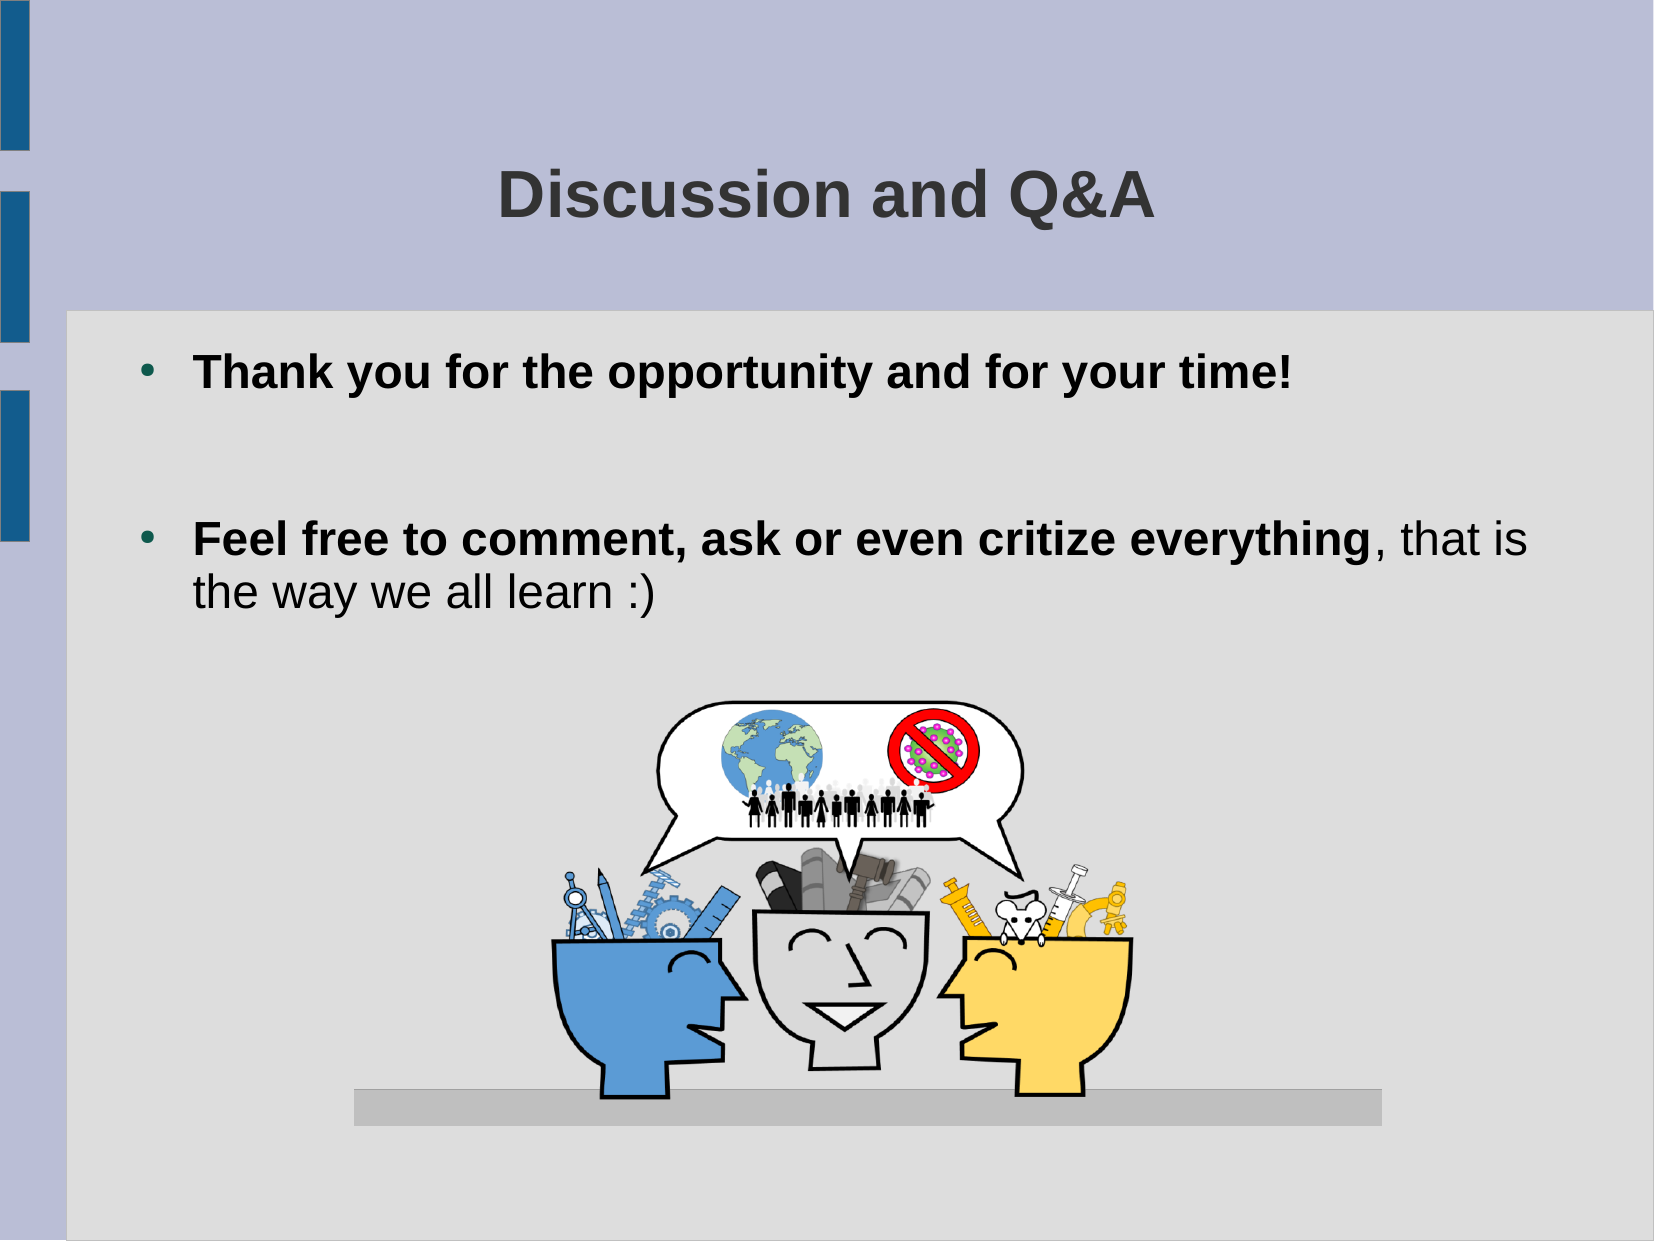

# Discussion and Q&A
Thank you for the opportunity and for your time!
Feel free to comment, ask or even critize everything, that is the way we all learn :)